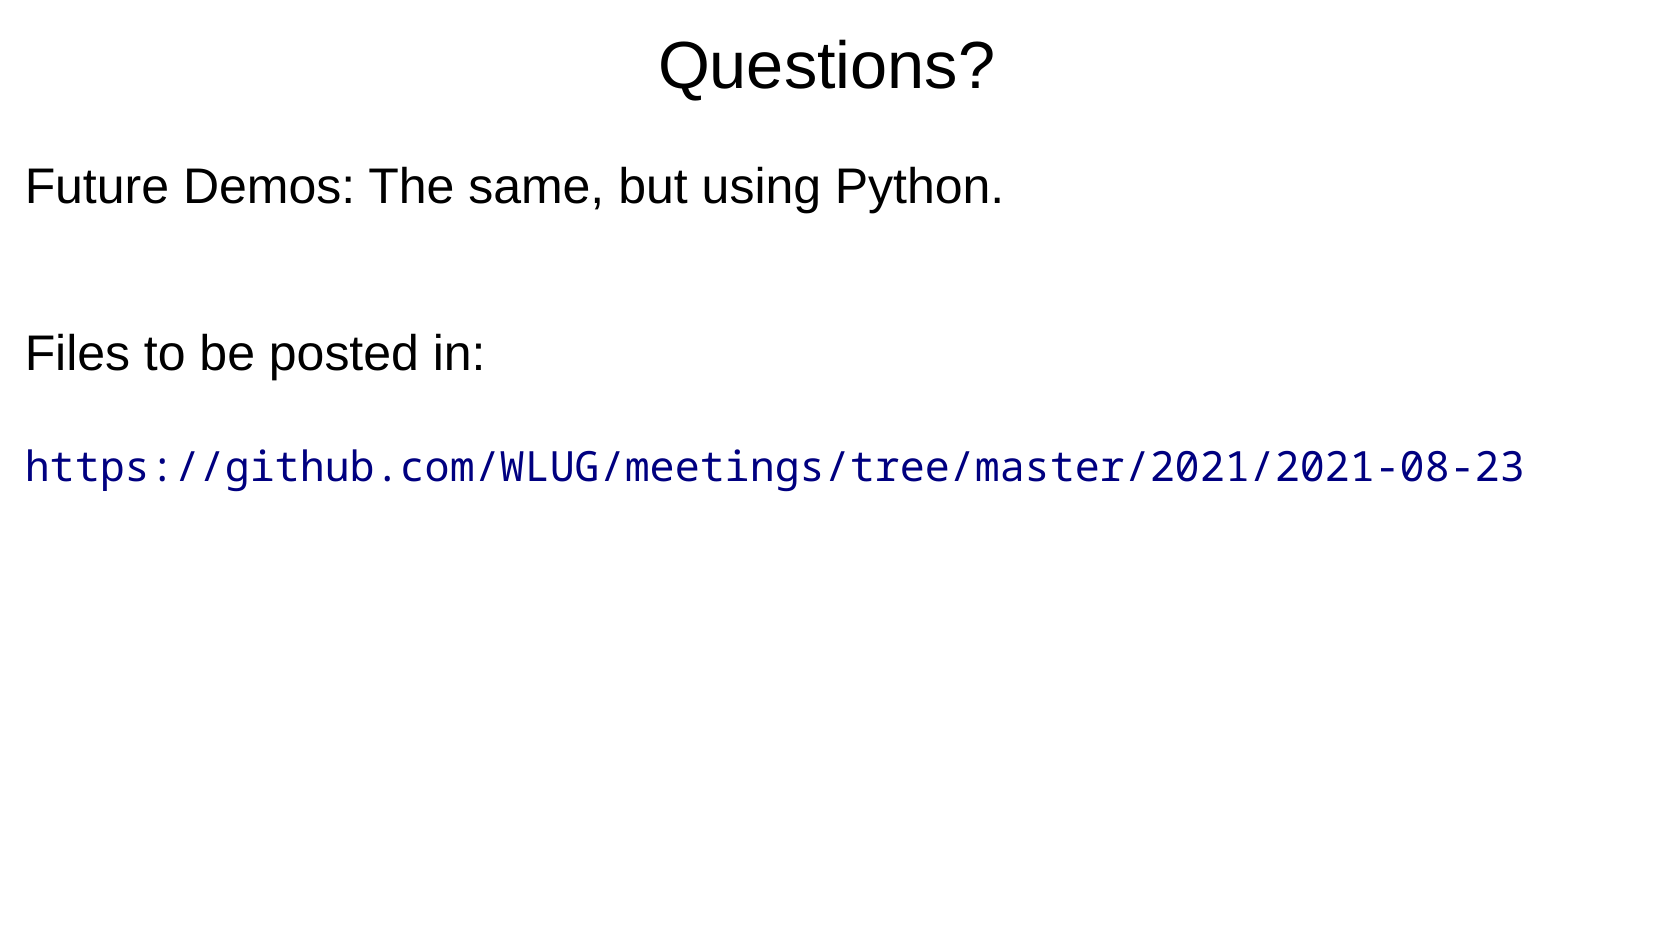

# Questions?
Future Demos: The same, but using Python.
Files to be posted in:
https://github.com/WLUG/meetings/tree/master/2021/2021-08-23